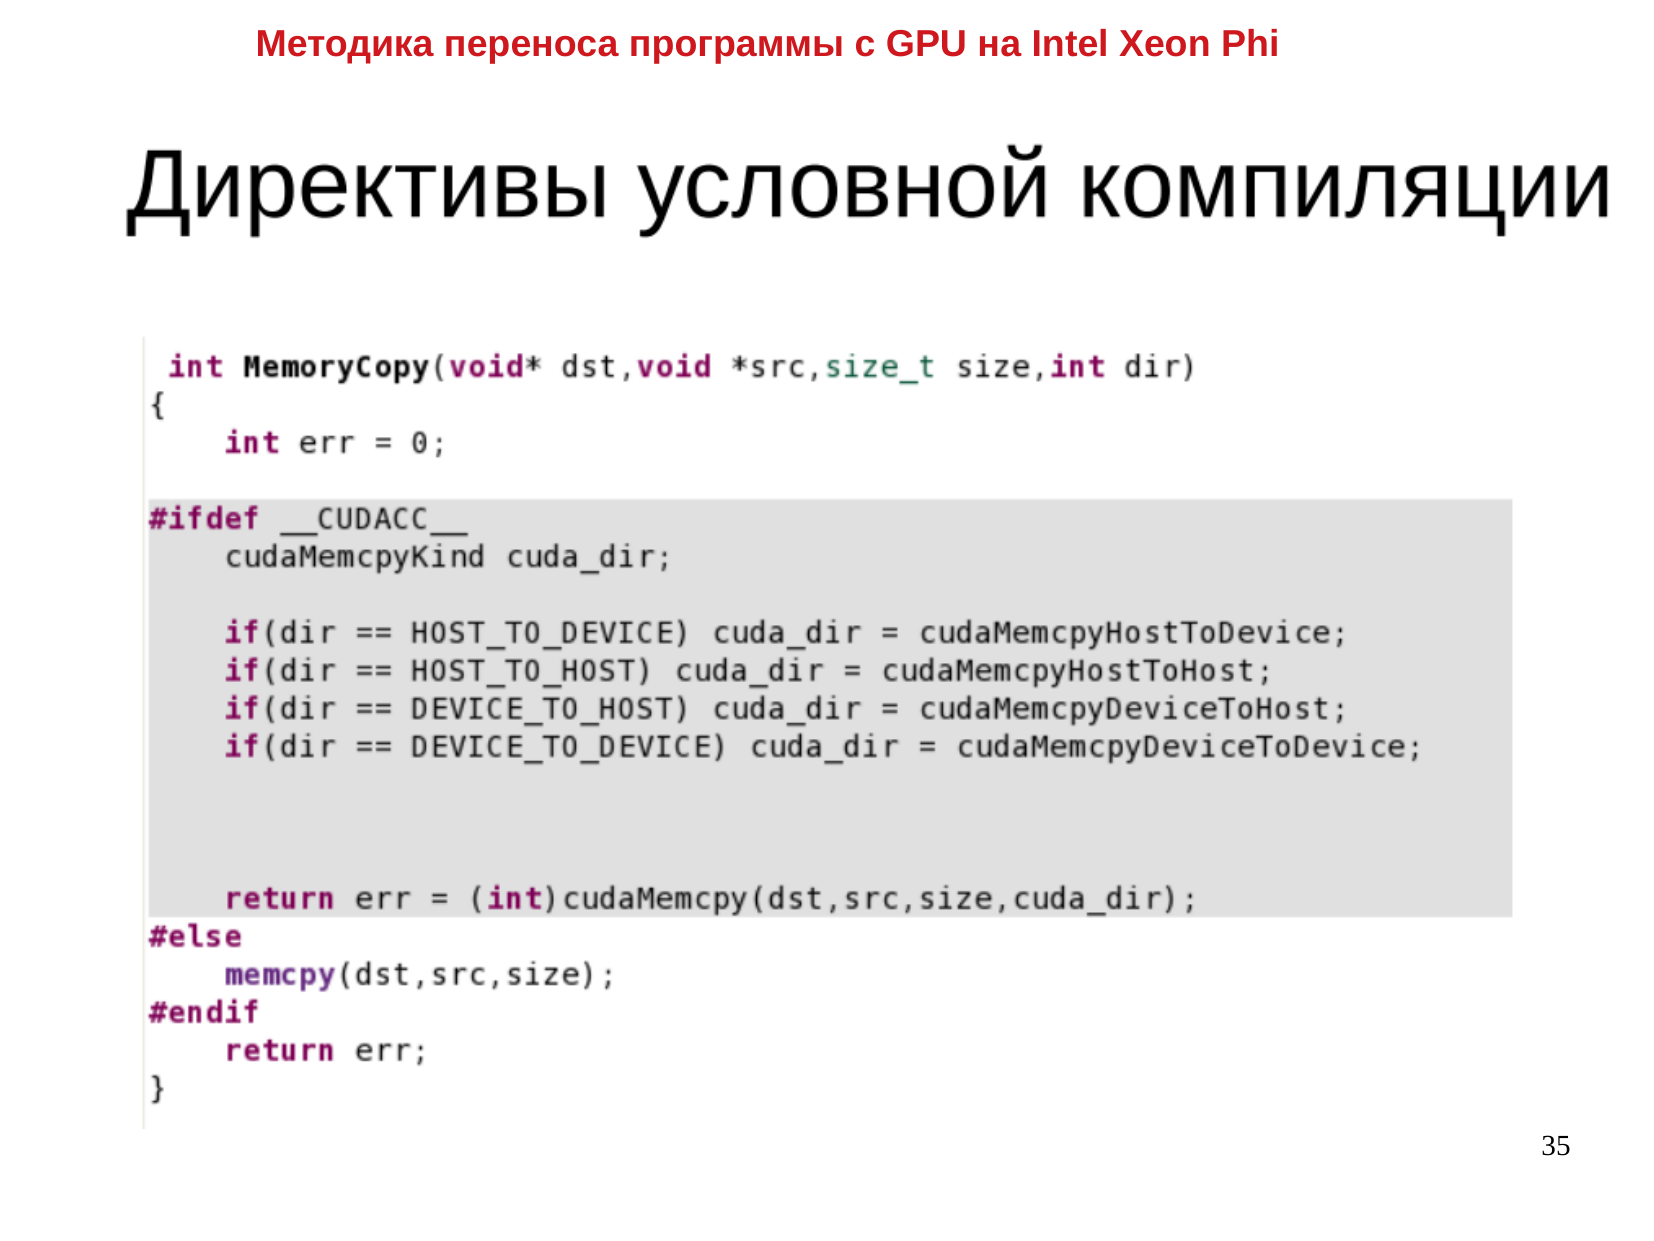

Методика переноса программы с GPU на Intel Xeon Phi
35